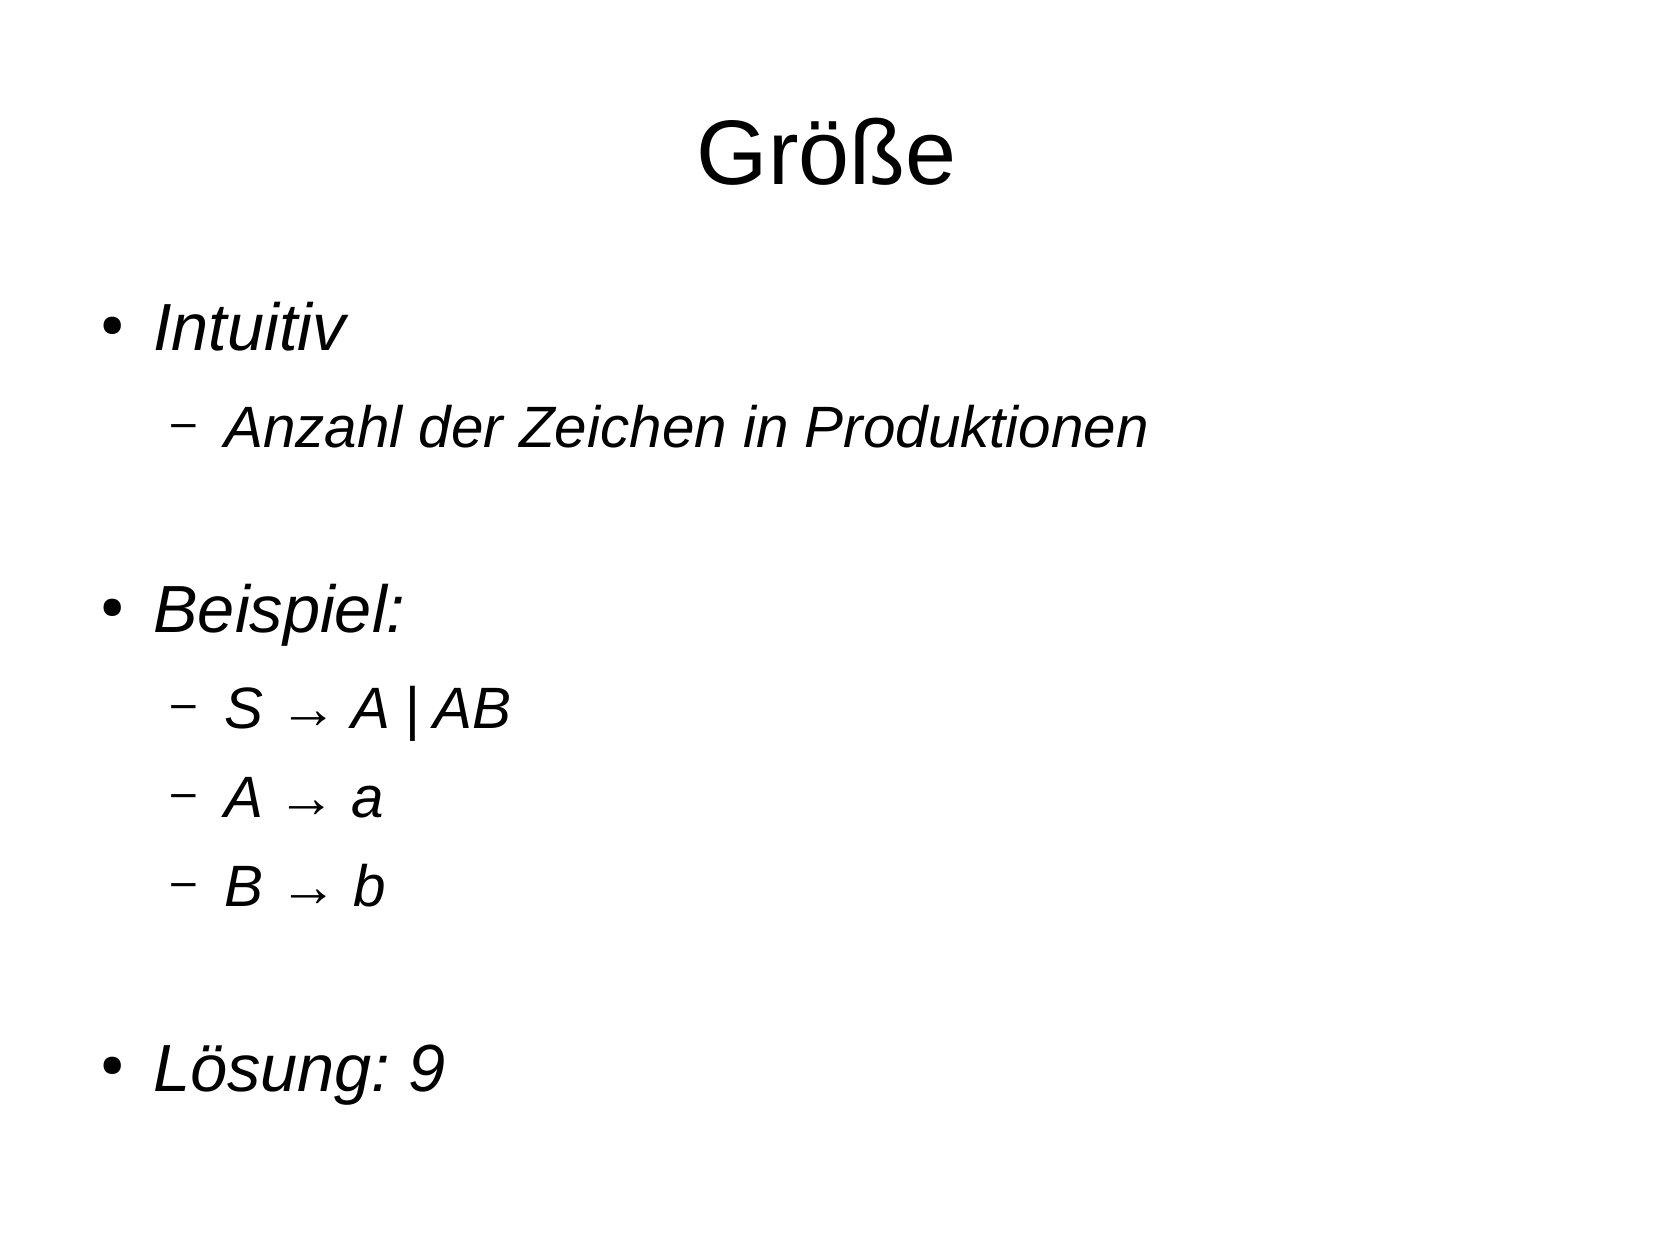

# Größe
Intuitiv
Anzahl der Zeichen in Produktionen
Beispiel:
S → A | AB
A → a
B → b
Lösung: 9